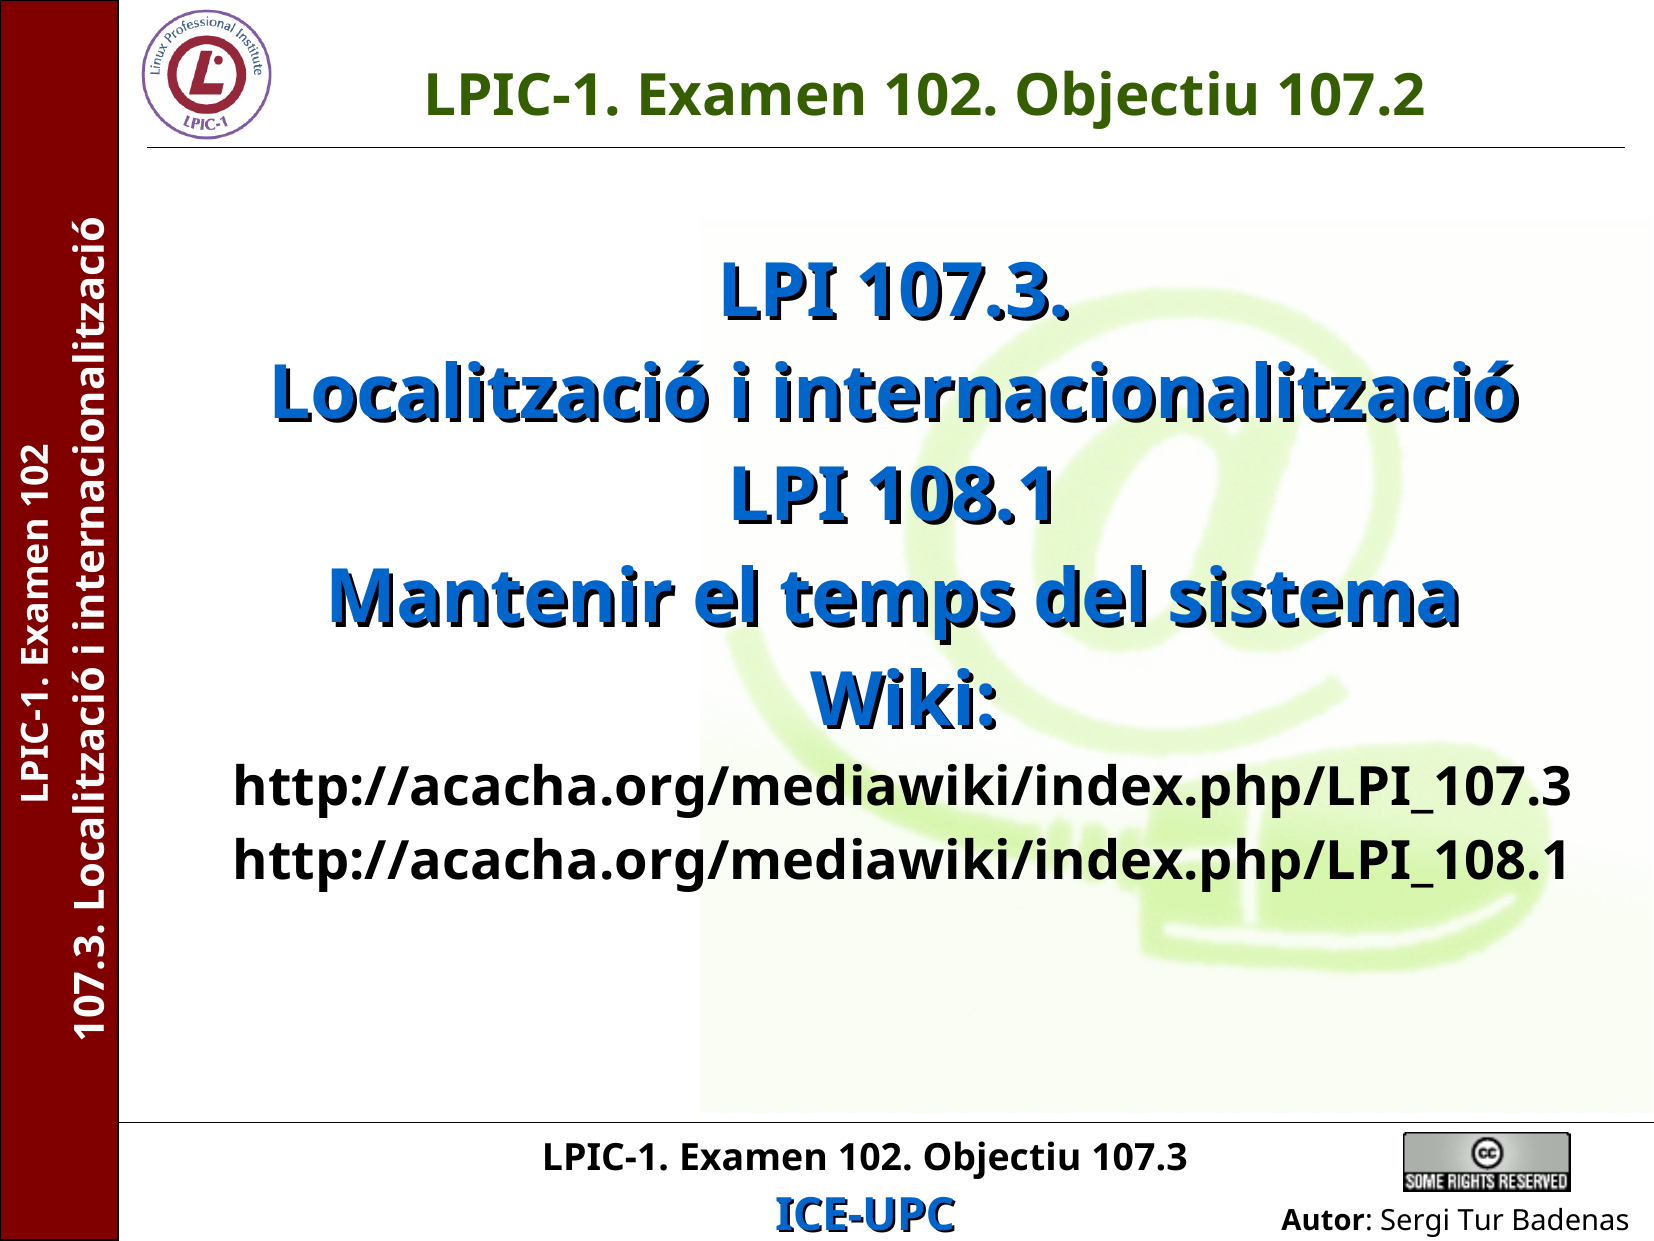

LPIC-1. Examen 102. Objectiu 107.2
# LPI 107.3.
Localització i internacionalització
LPI 108.1
Mantenir el temps del sistema
Wiki:
http://acacha.org/mediawiki/index.php/LPI_107.3
http://acacha.org/mediawiki/index.php/LPI_108.1